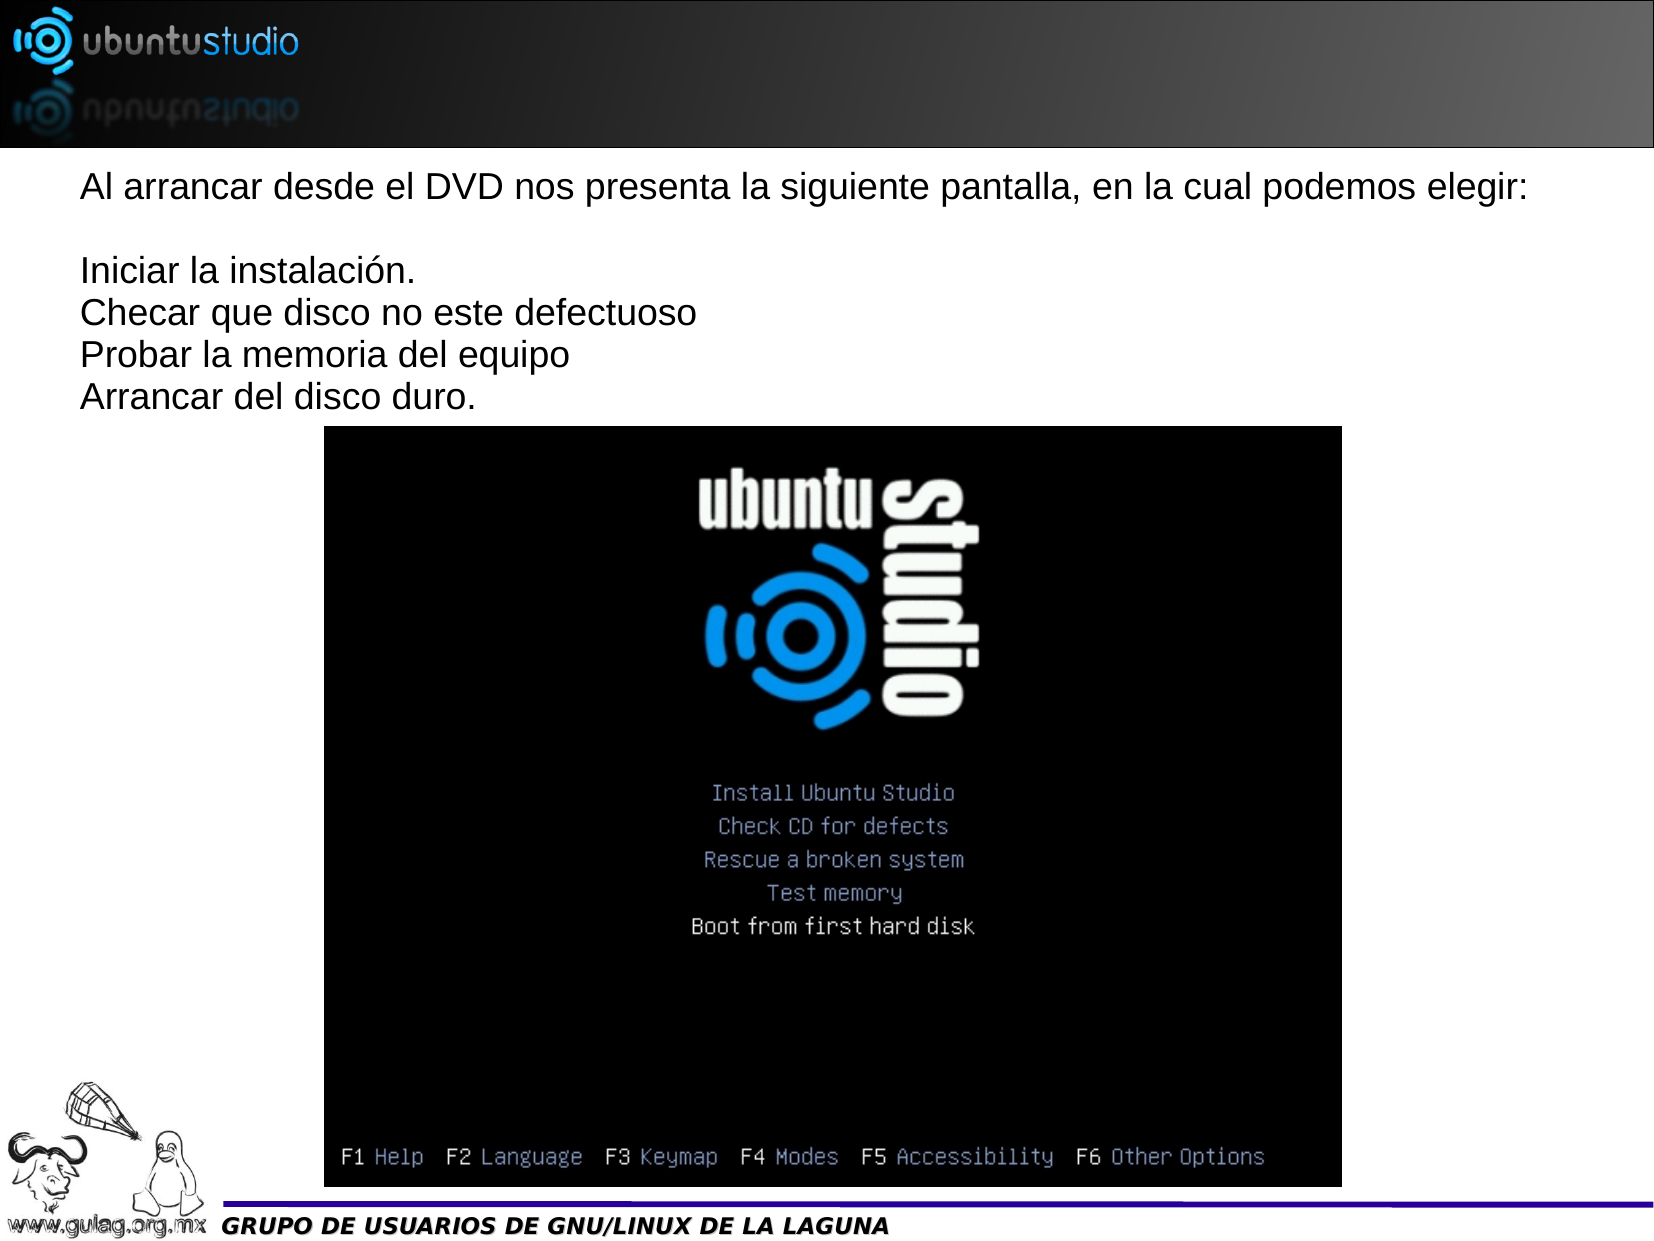

GRUPO DE USUARIOS DE GNU/LINUX DE LA LAGUNA
Al arrancar desde el DVD nos presenta la siguiente pantalla, en la cual podemos elegir:
Iniciar la instalación.
Checar que disco no este defectuoso
Probar la memoria del equipo
Arrancar del disco duro.